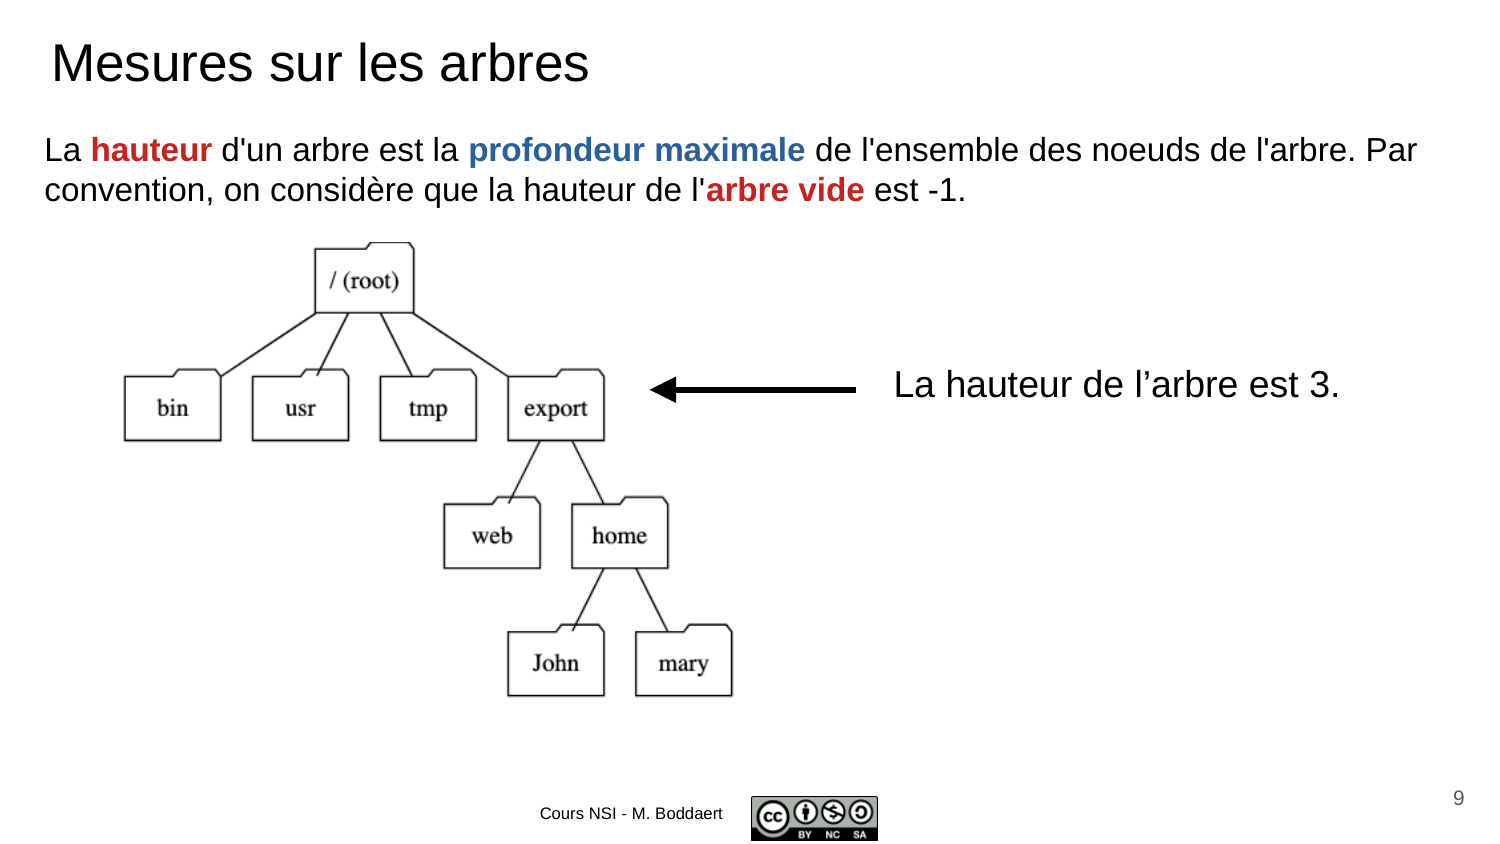

# Mesures sur les arbres
La hauteur d'un arbre est la profondeur maximale de l'ensemble des noeuds de l'arbre. Par convention, on considère que la hauteur de l'arbre vide est -1.
La hauteur de l’arbre est 3.